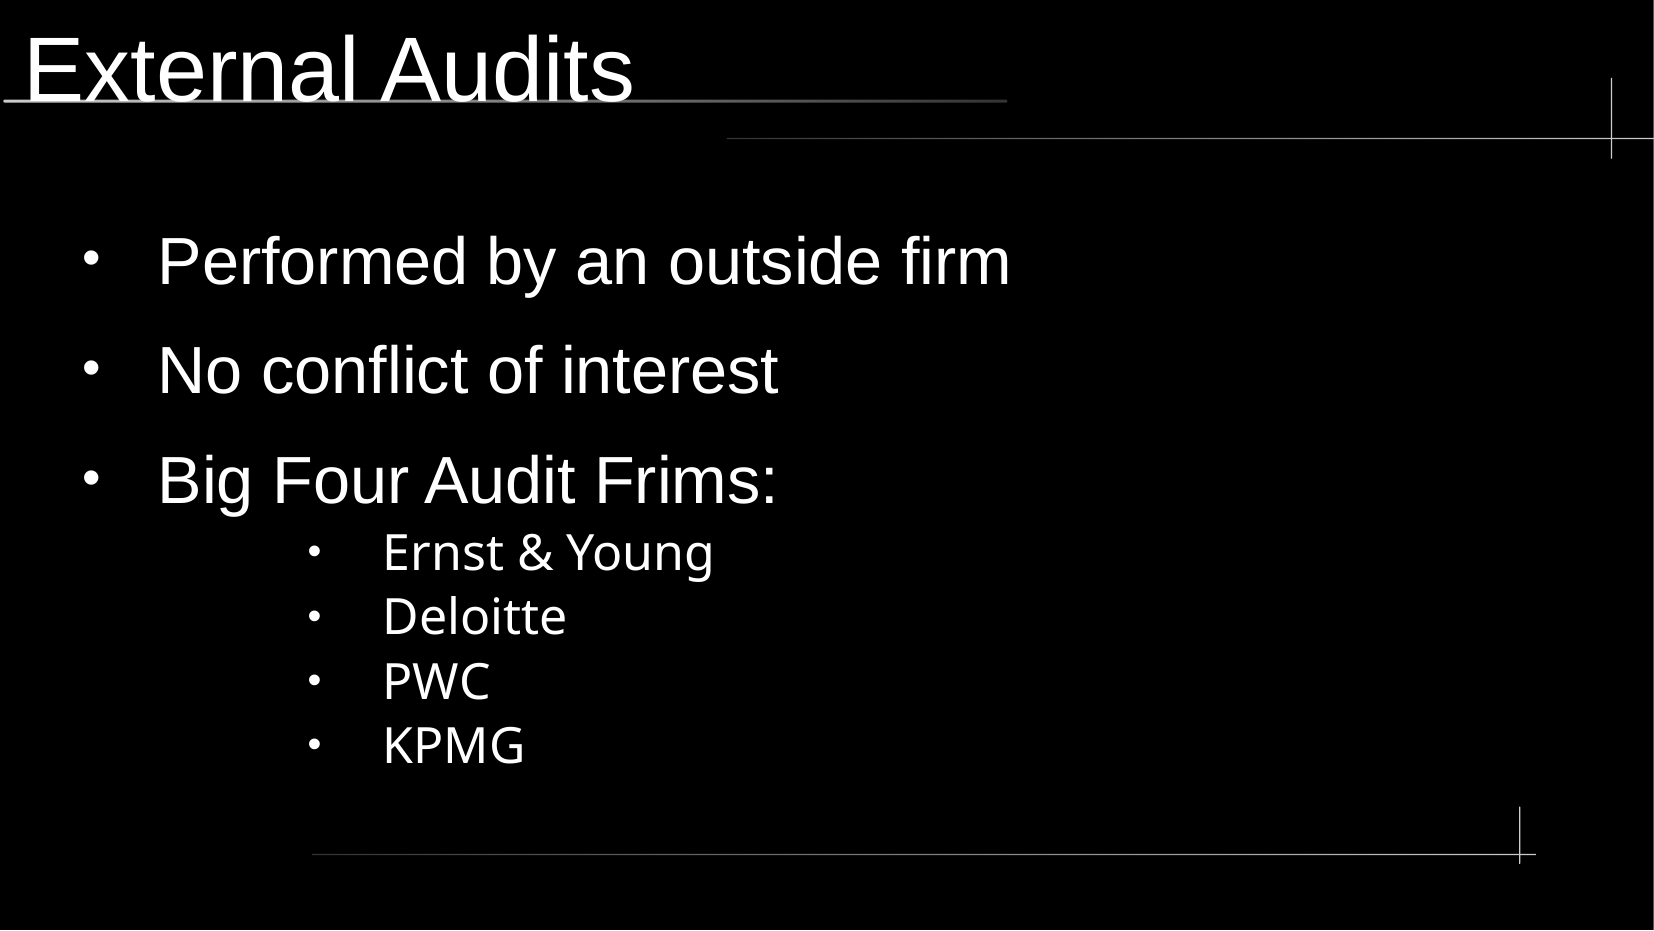

# External Audits
Performed by an outside firm
No conflict of interest
Big Four Audit Frims:
Ernst & Young
Deloitte
PWC
KPMG